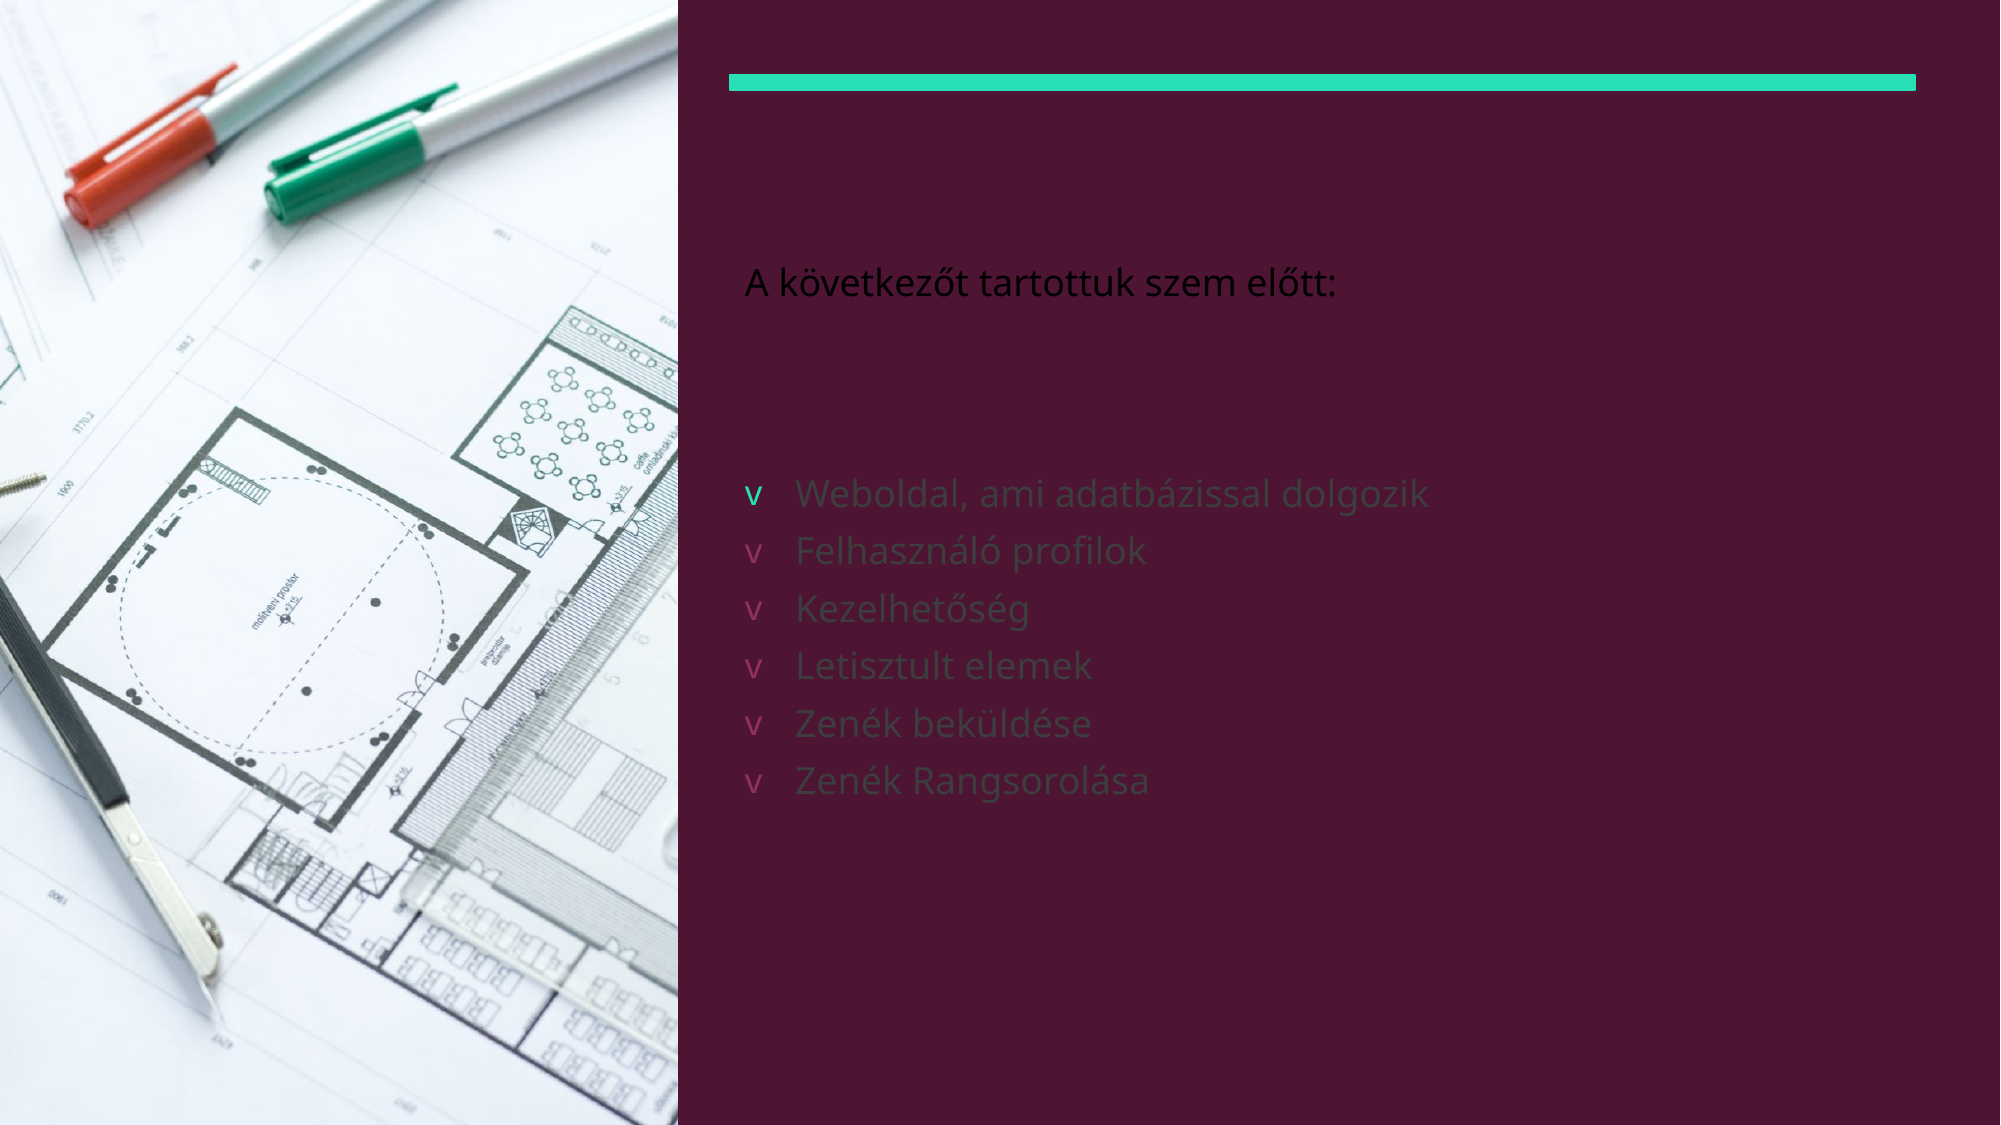

# A projekt
A következőt tartottuk szem előtt:
Weboldal, ami adatbázissal dolgozik
Felhasználó profilok
Kezelhetőség
Letisztult elemek
Zenék beküldése
Zenék Rangsorolása